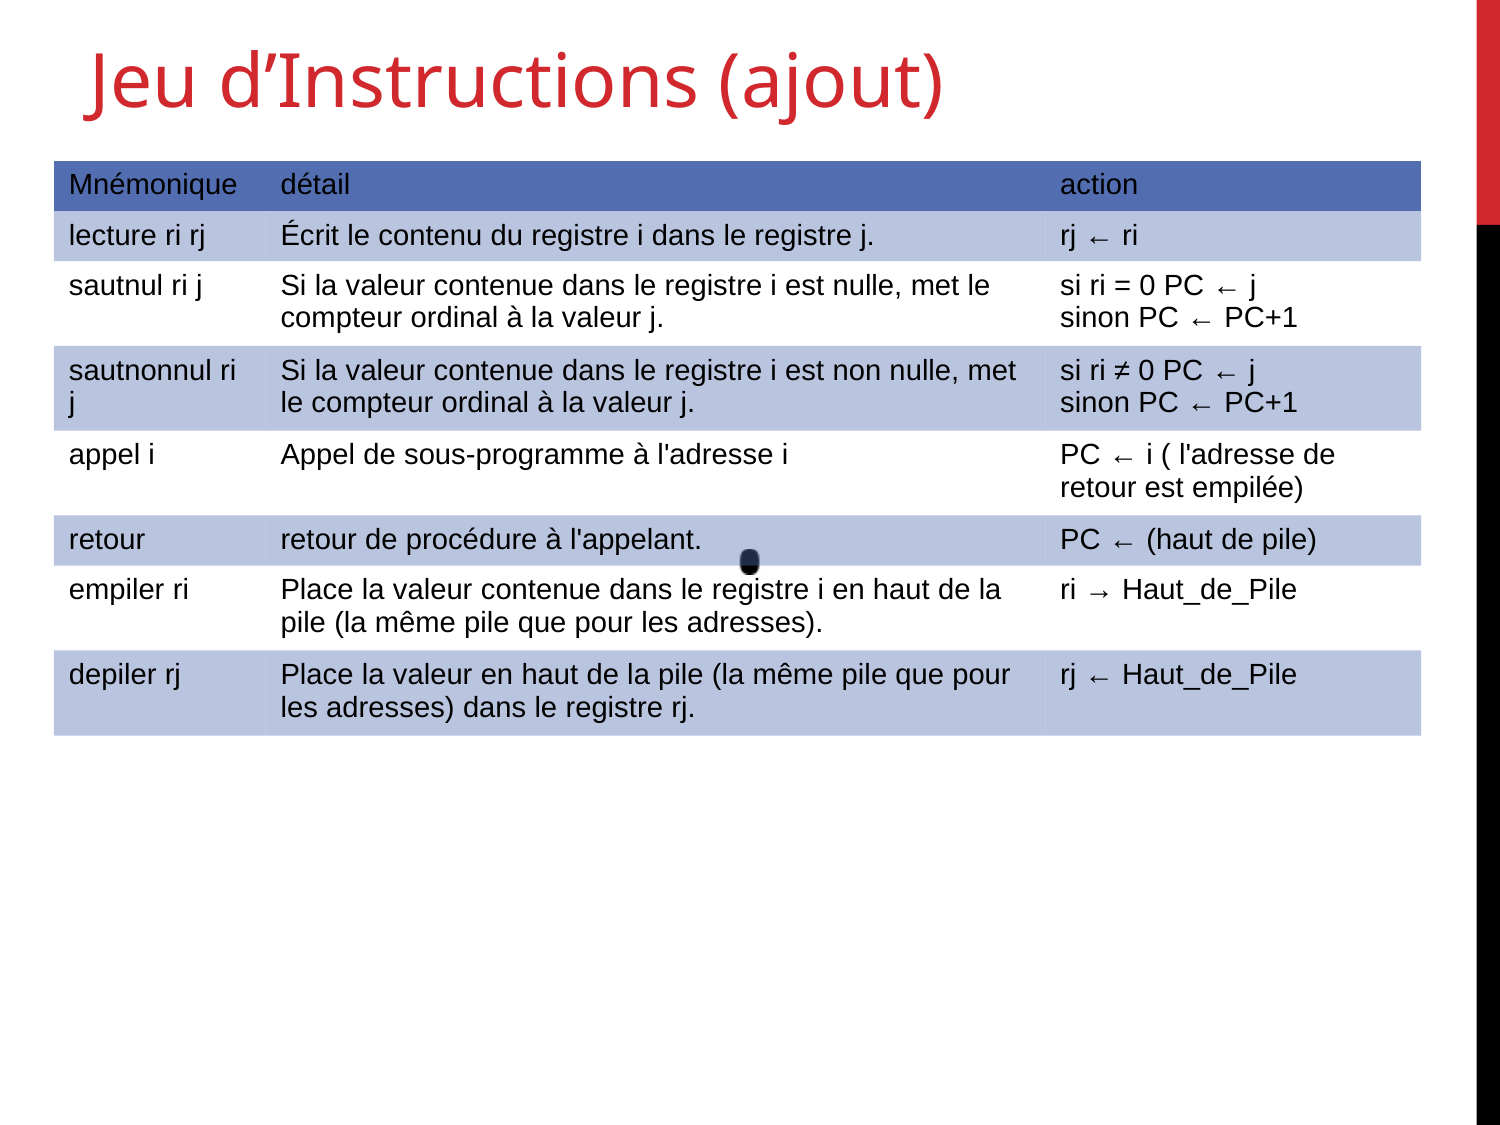

# Jeu d’Instructions (ajout)
| Mnémonique | détail | action |
| --- | --- | --- |
| lecture ri rj | Écrit le contenu du registre i dans le registre j. | rj ← ri |
| sautnul ri j | Si la valeur contenue dans le registre i est nulle, met le compteur ordinal à la valeur j. | si ri = 0 PC ← j sinon PC ← PC+1 |
| sautnonnul ri j | Si la valeur contenue dans le registre i est non nulle, met le compteur ordinal à la valeur j. | si ri ≠ 0 PC ← j sinon PC ← PC+1 |
| appel i | Appel de sous-programme à l'adresse i | PC ← i ( l'adresse de retour est empilée) |
| retour | retour de procédure à l'appelant. | PC ← (haut de pile) |
| empiler ri | Place la valeur contenue dans le registre i en haut de la pile (la même pile que pour les adresses). | ri → Haut\_de\_Pile |
| depiler rj | Place la valeur en haut de la pile (la même pile que pour les adresses) dans le registre rj. | rj ← Haut\_de\_Pile |